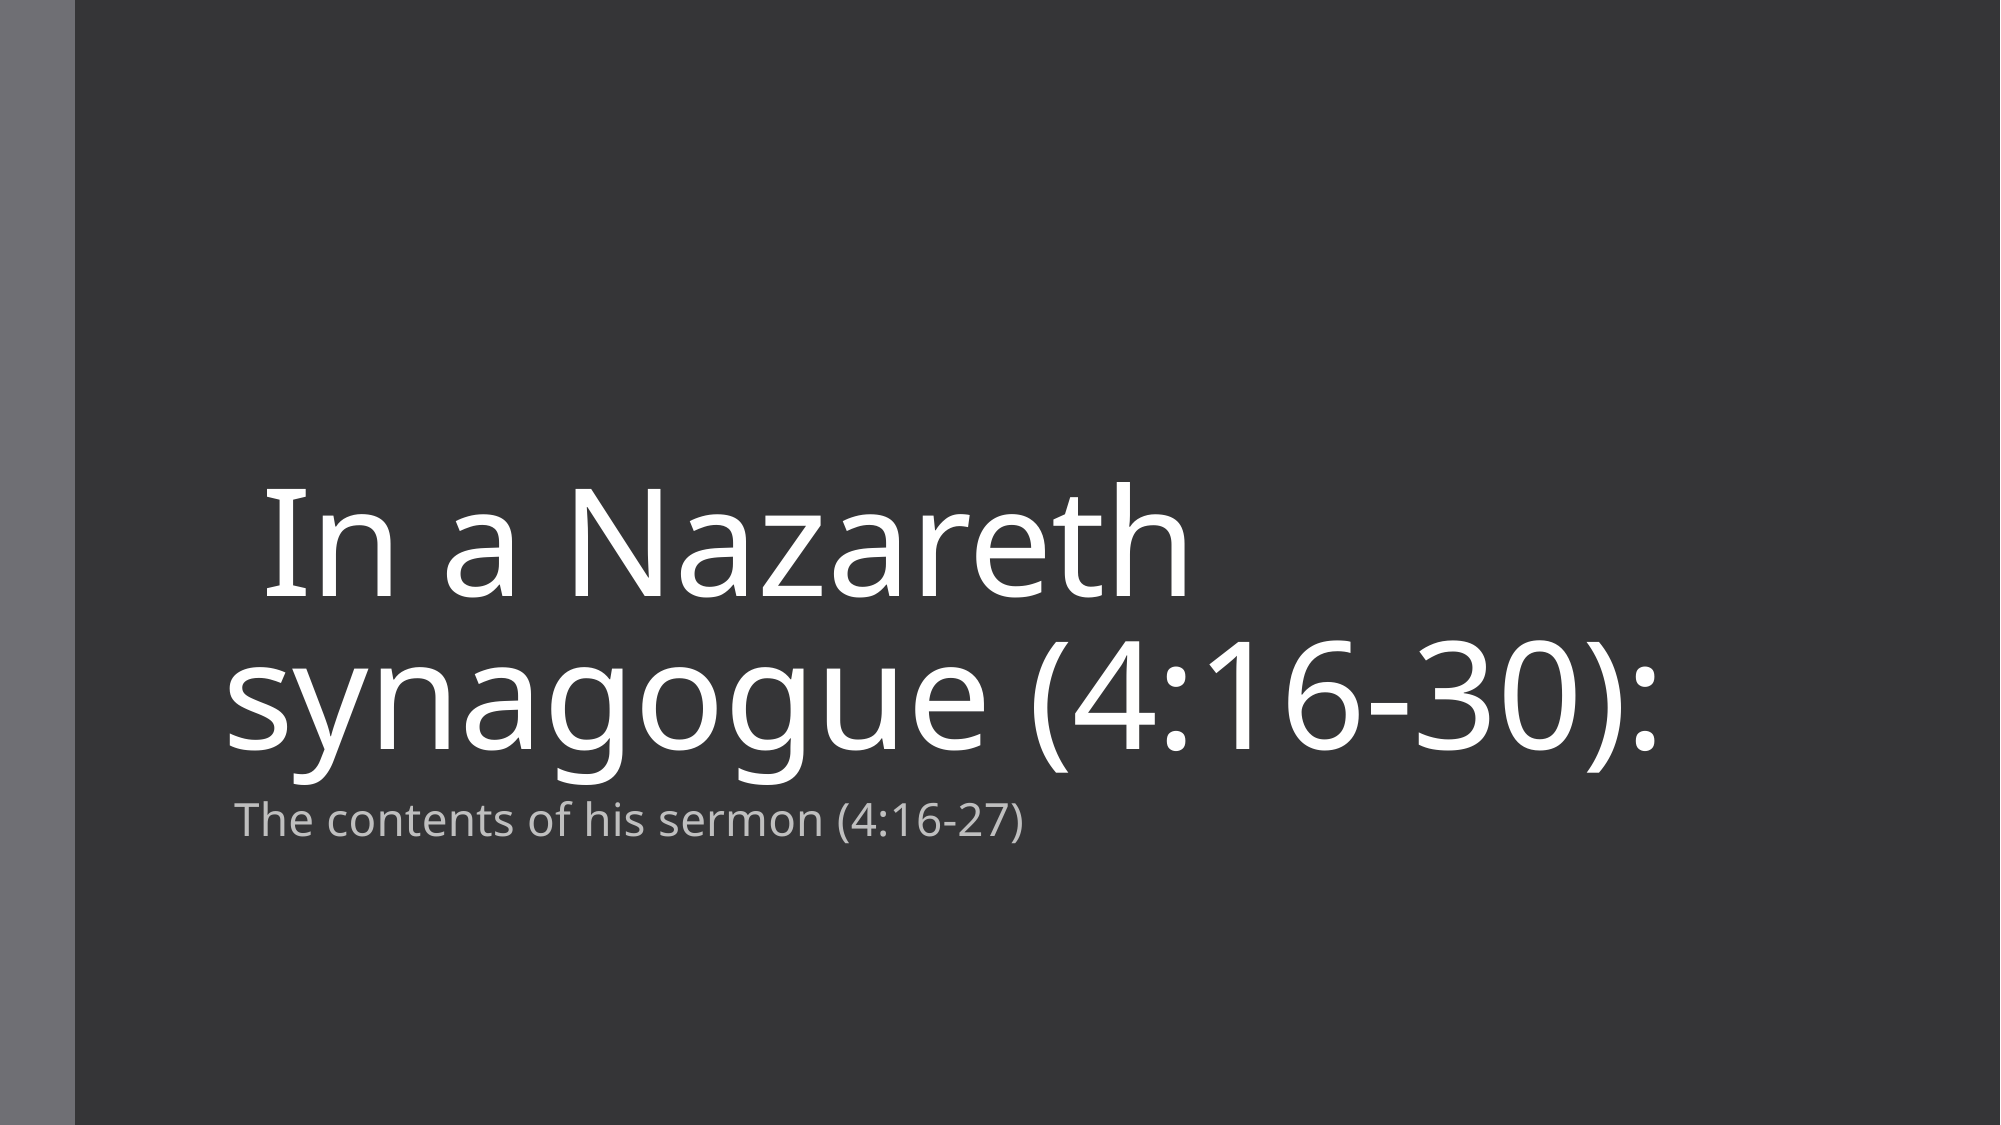

# In a Nazareth synagogue (4:16-30):
 The contents of his sermon (4:16-27)